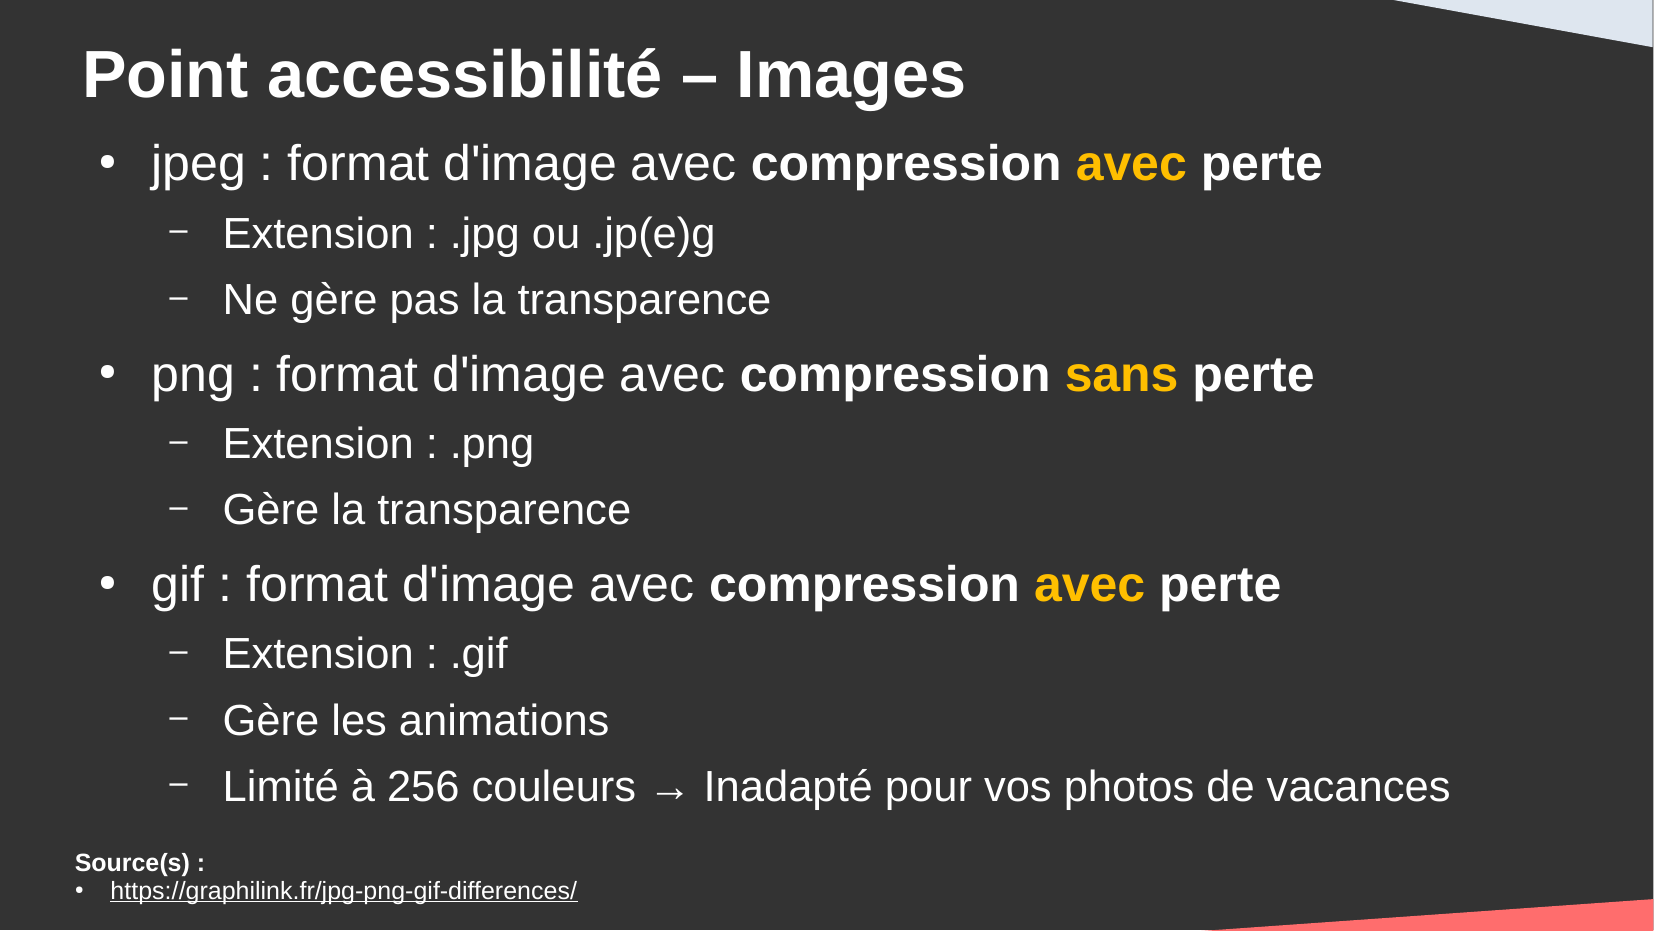

# Point accessibilité – Images
jpeg : format d'image avec compression avec perte
Extension : .jpg ou .jp(e)g
Ne gère pas la transparence
png : format d'image avec compression sans perte
Extension : .png
Gère la transparence
gif : format d'image avec compression avec perte
Extension : .gif
Gère les animations
Limité à 256 couleurs → Inadapté pour vos photos de vacances
Source(s) :
https://graphilink.fr/jpg-png-gif-differences/